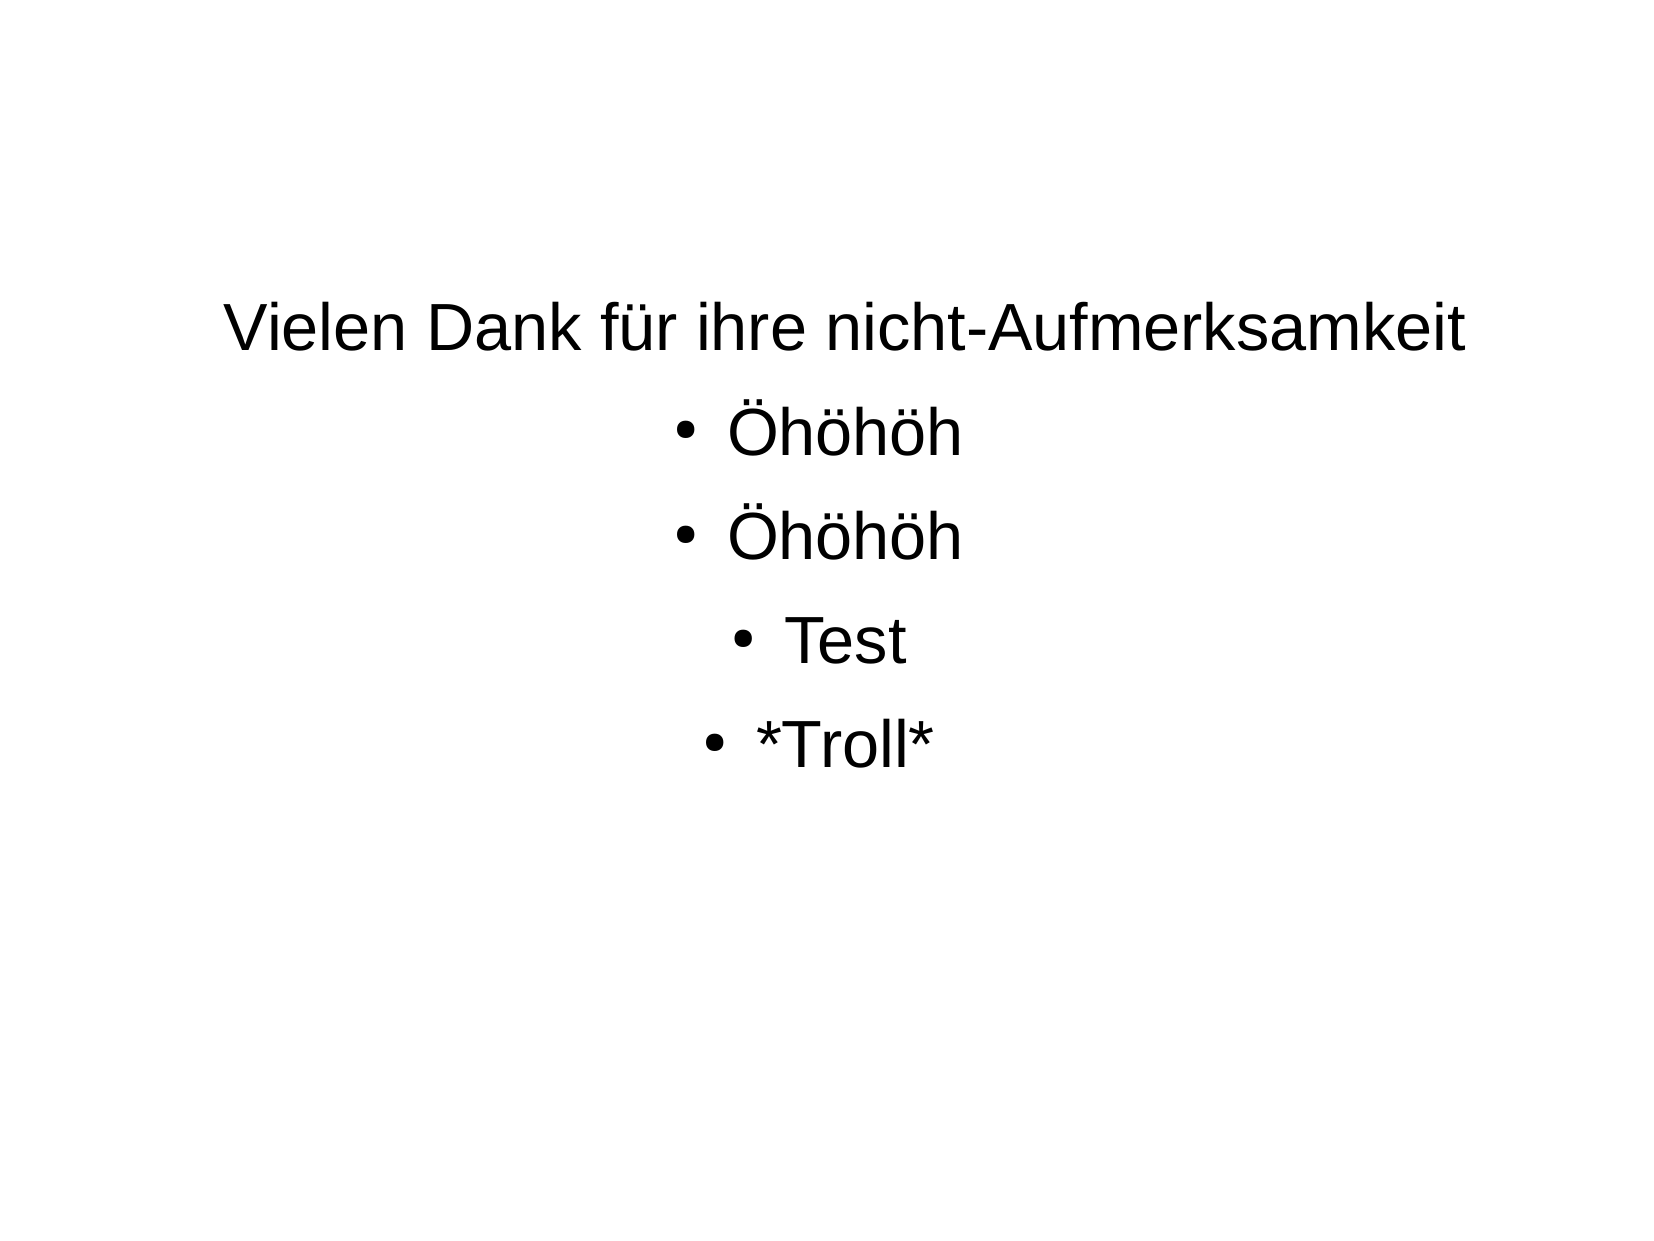

#
Vielen Dank für ihre nicht-Aufmerksamkeit
Öhöhöh
Öhöhöh
Test
*Troll*